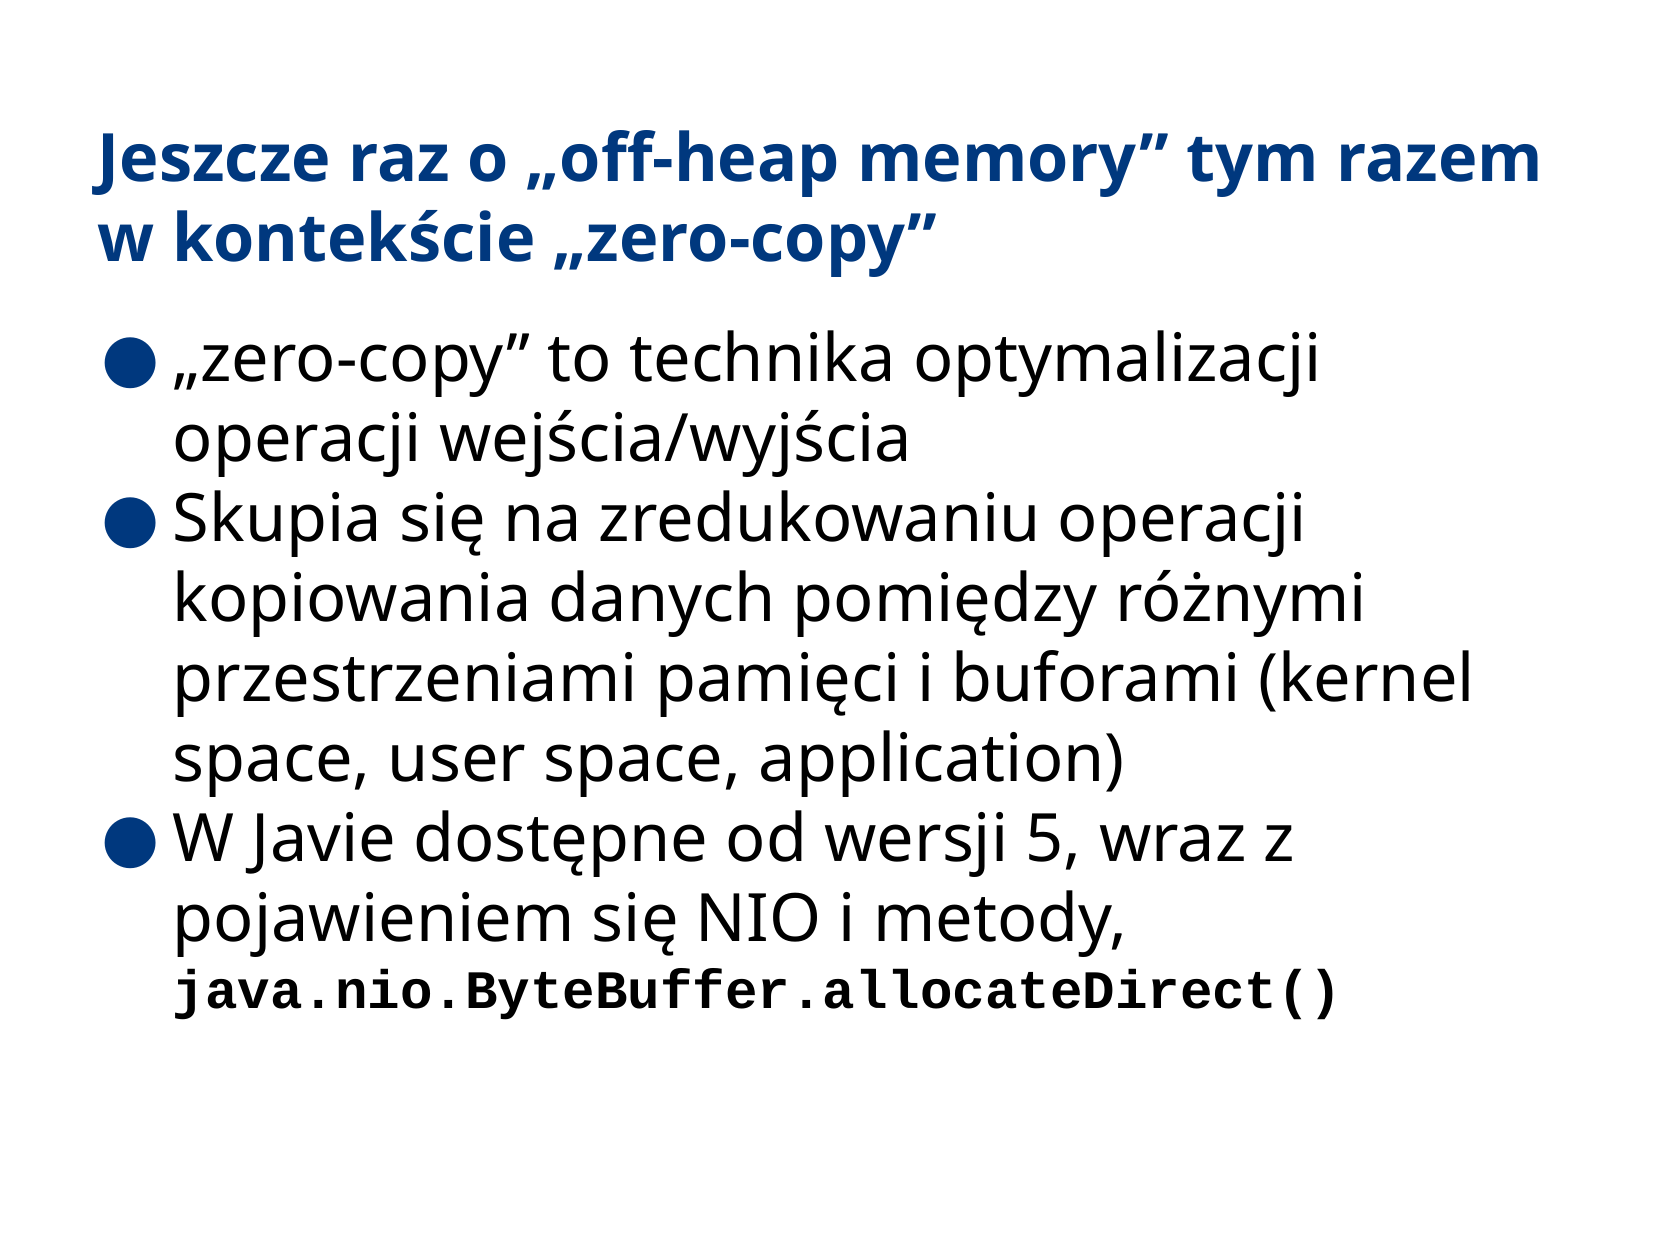

Jeszcze raz o „off-heap memory” tym razem w kontekście „zero-copy”
# „zero-copy” to technika optymalizacji operacji wejścia/wyjścia
Skupia się na zredukowaniu operacji kopiowania danych pomiędzy różnymi przestrzeniami pamięci i buforami (kernel space, user space, application)
W Javie dostępne od wersji 5, wraz z pojawieniem się NIO i metody, java.nio.ByteBuffer.allocateDirect()